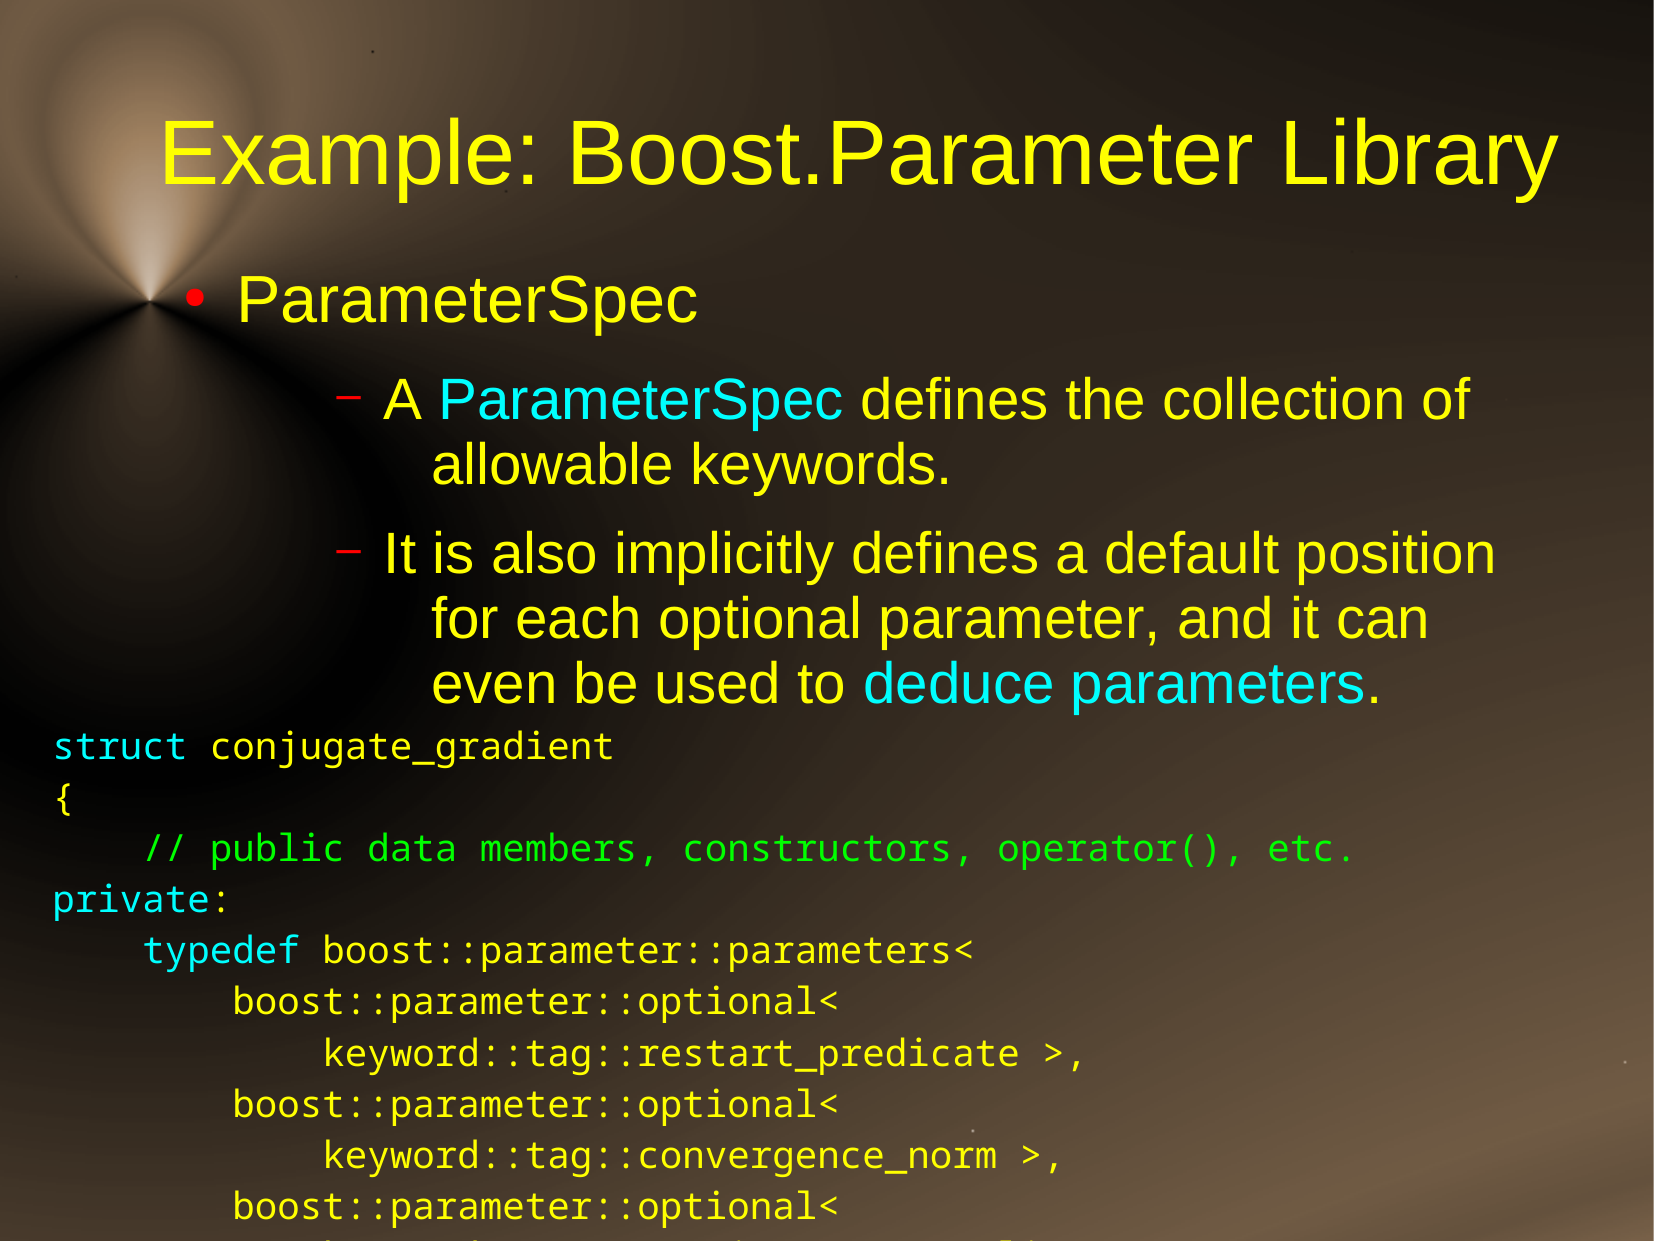

# Example: Boost.Parameter Library
ParameterSpec
A ParameterSpec defines the collection of allowable keywords.
It is also implicitly defines a default position for each optional parameter, and it can even be used to deduce parameters.
struct conjugate_gradient
{
 // public data members, constructors, operator(), etc.
private:
 typedef boost::parameter::parameters<
 boost::parameter::optional<
 keyword::tag::restart_predicate >,
 boost::parameter::optional<
 keyword::tag::convergence_norm >,
 boost::parameter::optional<
 keyword::tag::matrix_vector_policy >
 > param_spec;
};